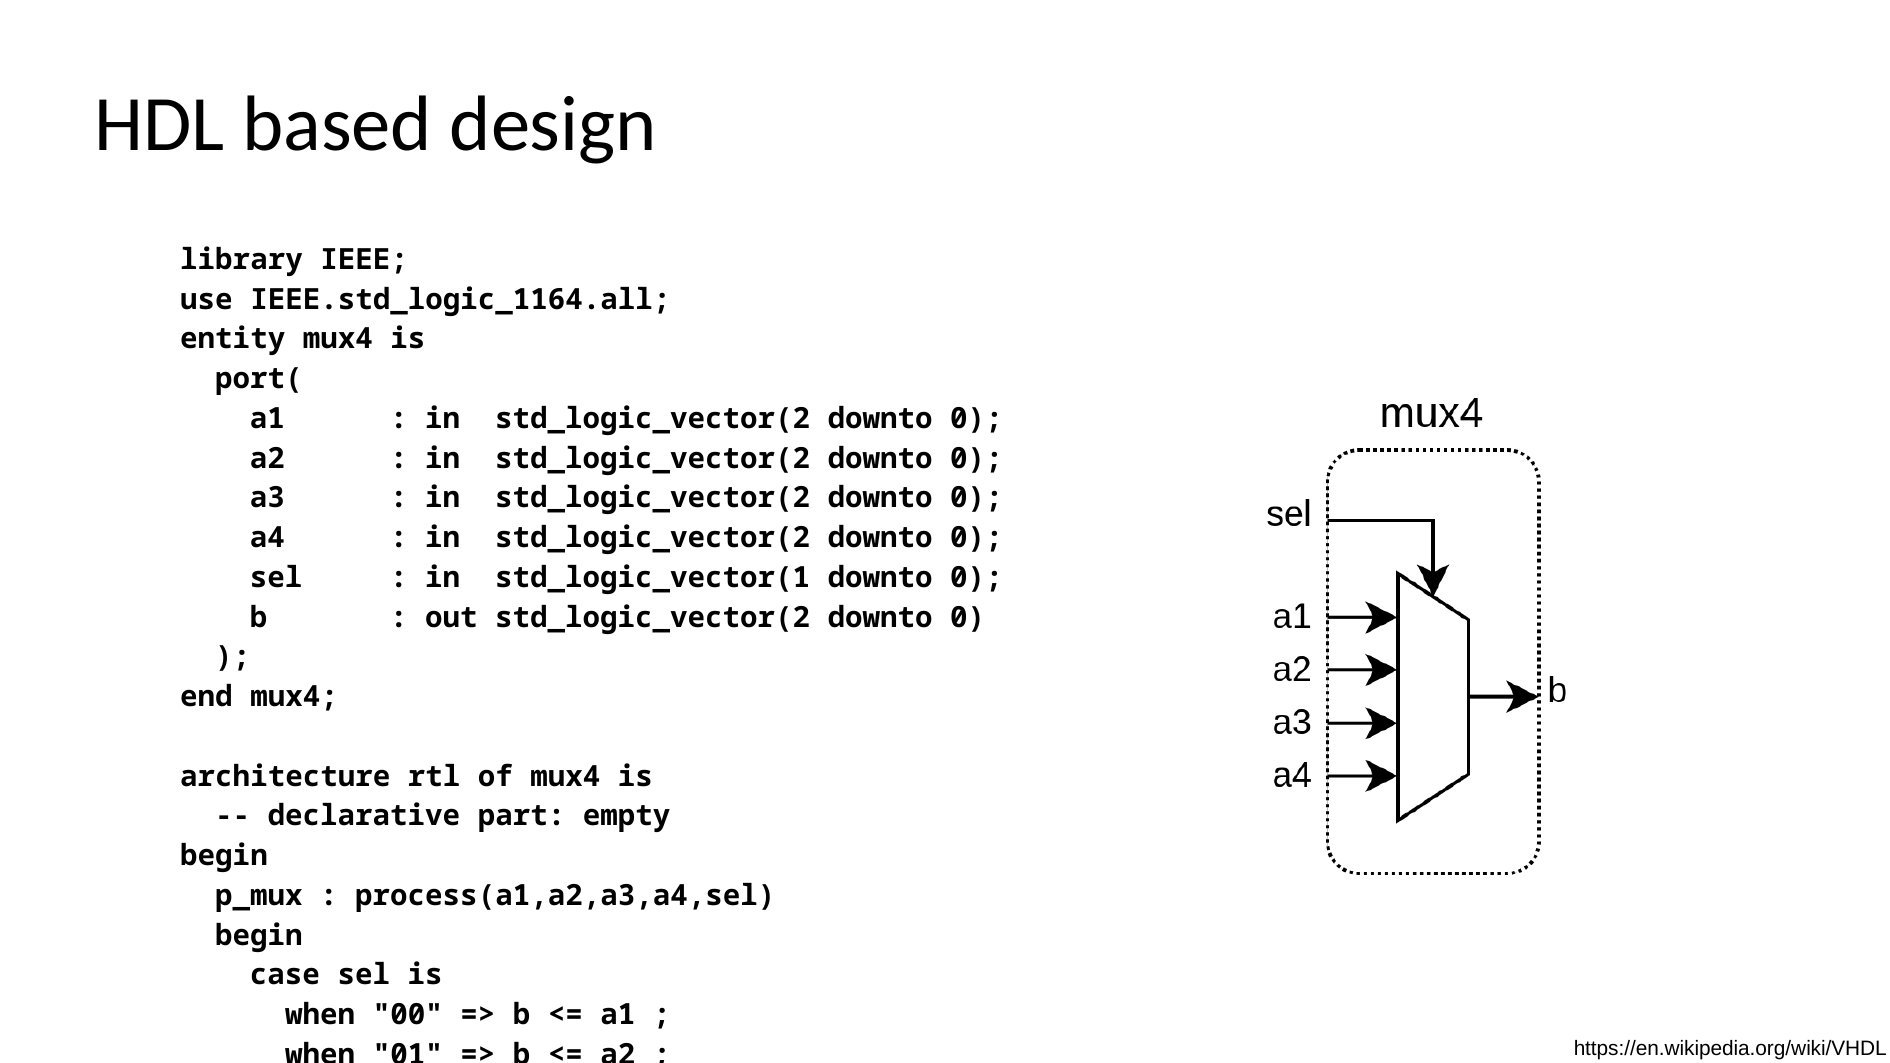

# HDL based design
library IEEE;
use IEEE.std_logic_1164.all;
entity mux4 is
 port(
 a1 : in std_logic_vector(2 downto 0);
 a2 : in std_logic_vector(2 downto 0);
 a3 : in std_logic_vector(2 downto 0);
 a4 : in std_logic_vector(2 downto 0);
 sel : in std_logic_vector(1 downto 0);
 b : out std_logic_vector(2 downto 0)
 );
end mux4;
architecture rtl of mux4 is
 -- declarative part: empty
begin
 p_mux : process(a1,a2,a3,a4,sel)
 begin
 case sel is
 when "00" => b <= a1 ;
 when "01" => b <= a2 ;
 when "10" => b <= a3 ;
 when others => b <= a4 ;
 end case;
 end process p_mux;
end rtl;
https://en.wikipedia.org/wiki/VHDL